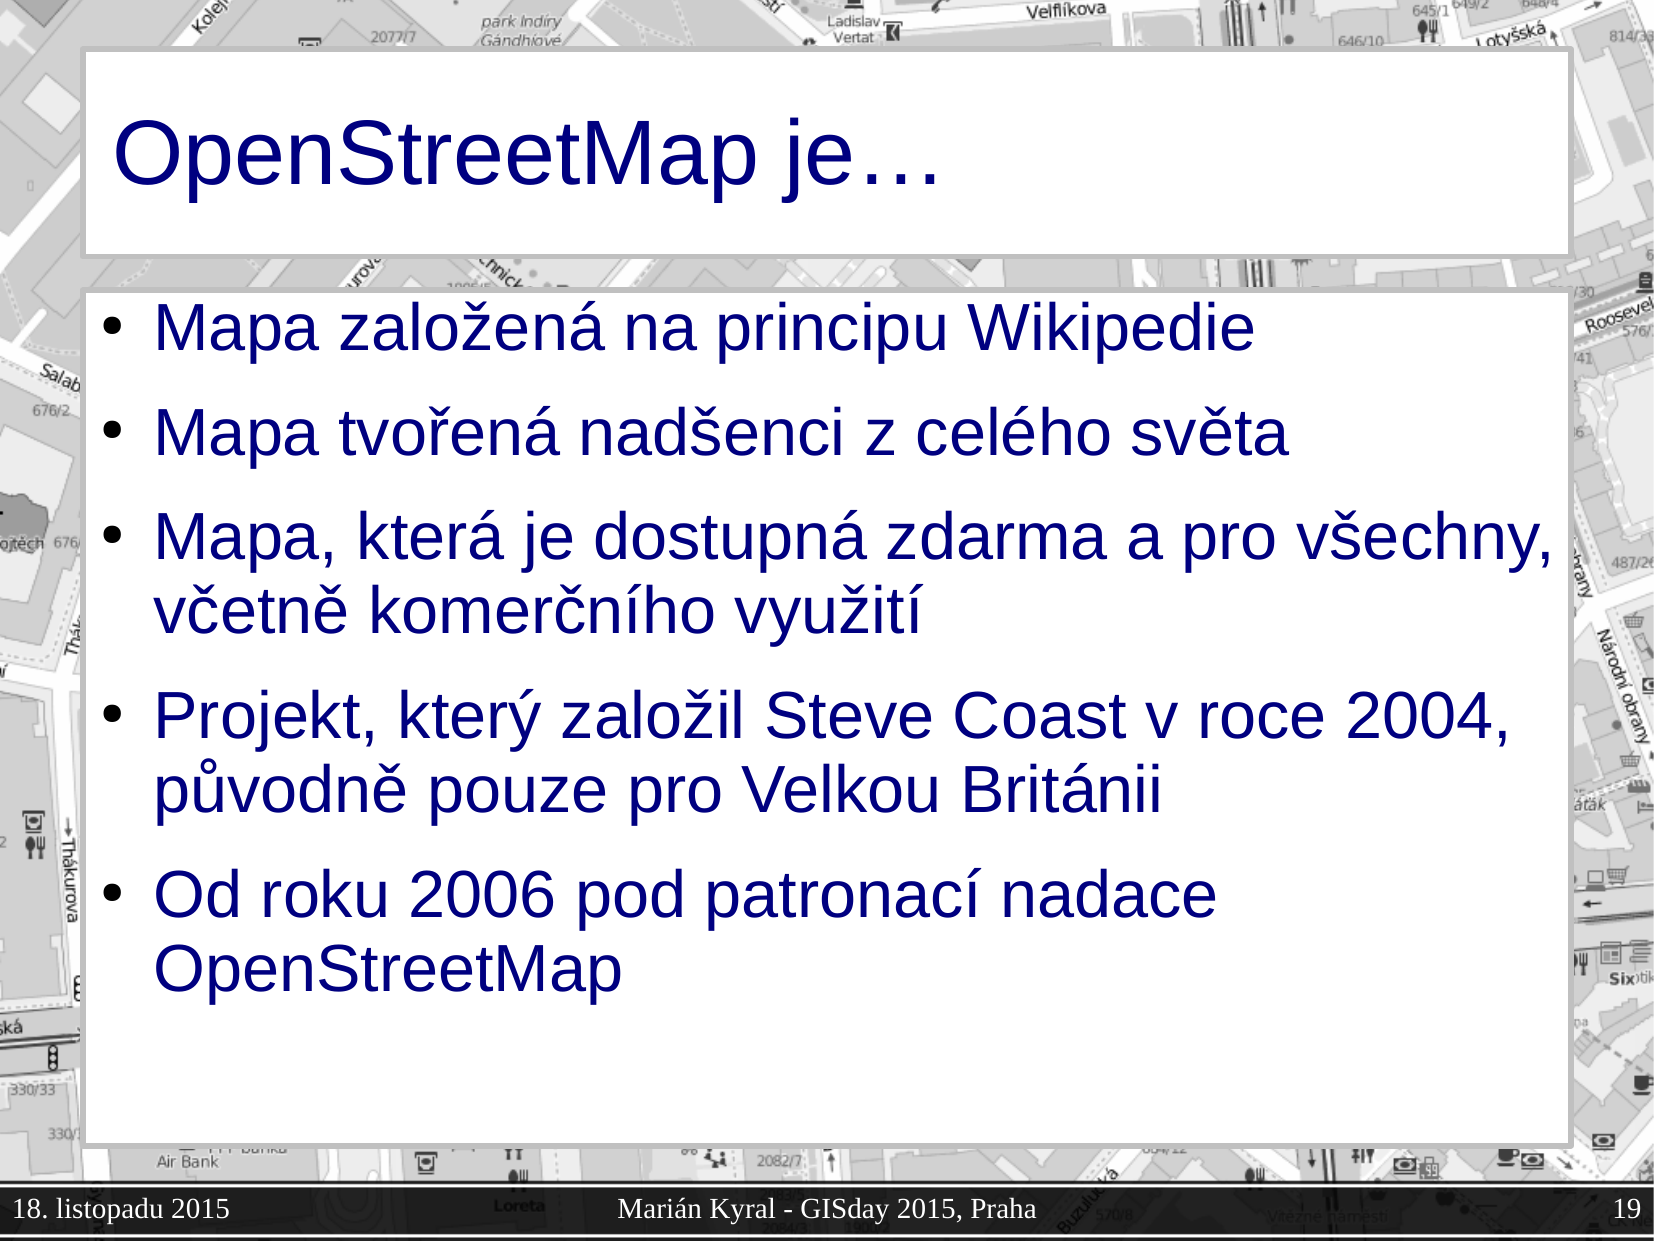

# OpenStreetMap je…
Mapa založená na principu Wikipedie
Mapa tvořená nadšenci z celého světa
Mapa, která je dostupná zdarma a pro všechny, včetně komerčního využití
Projekt, který založil Steve Coast v roce 2004, původně pouze pro Velkou Británii
Od roku 2006 pod patronací nadace OpenStreetMap
18. listopadu 2015
Marián Kyral - GISday 2015, Praha
19